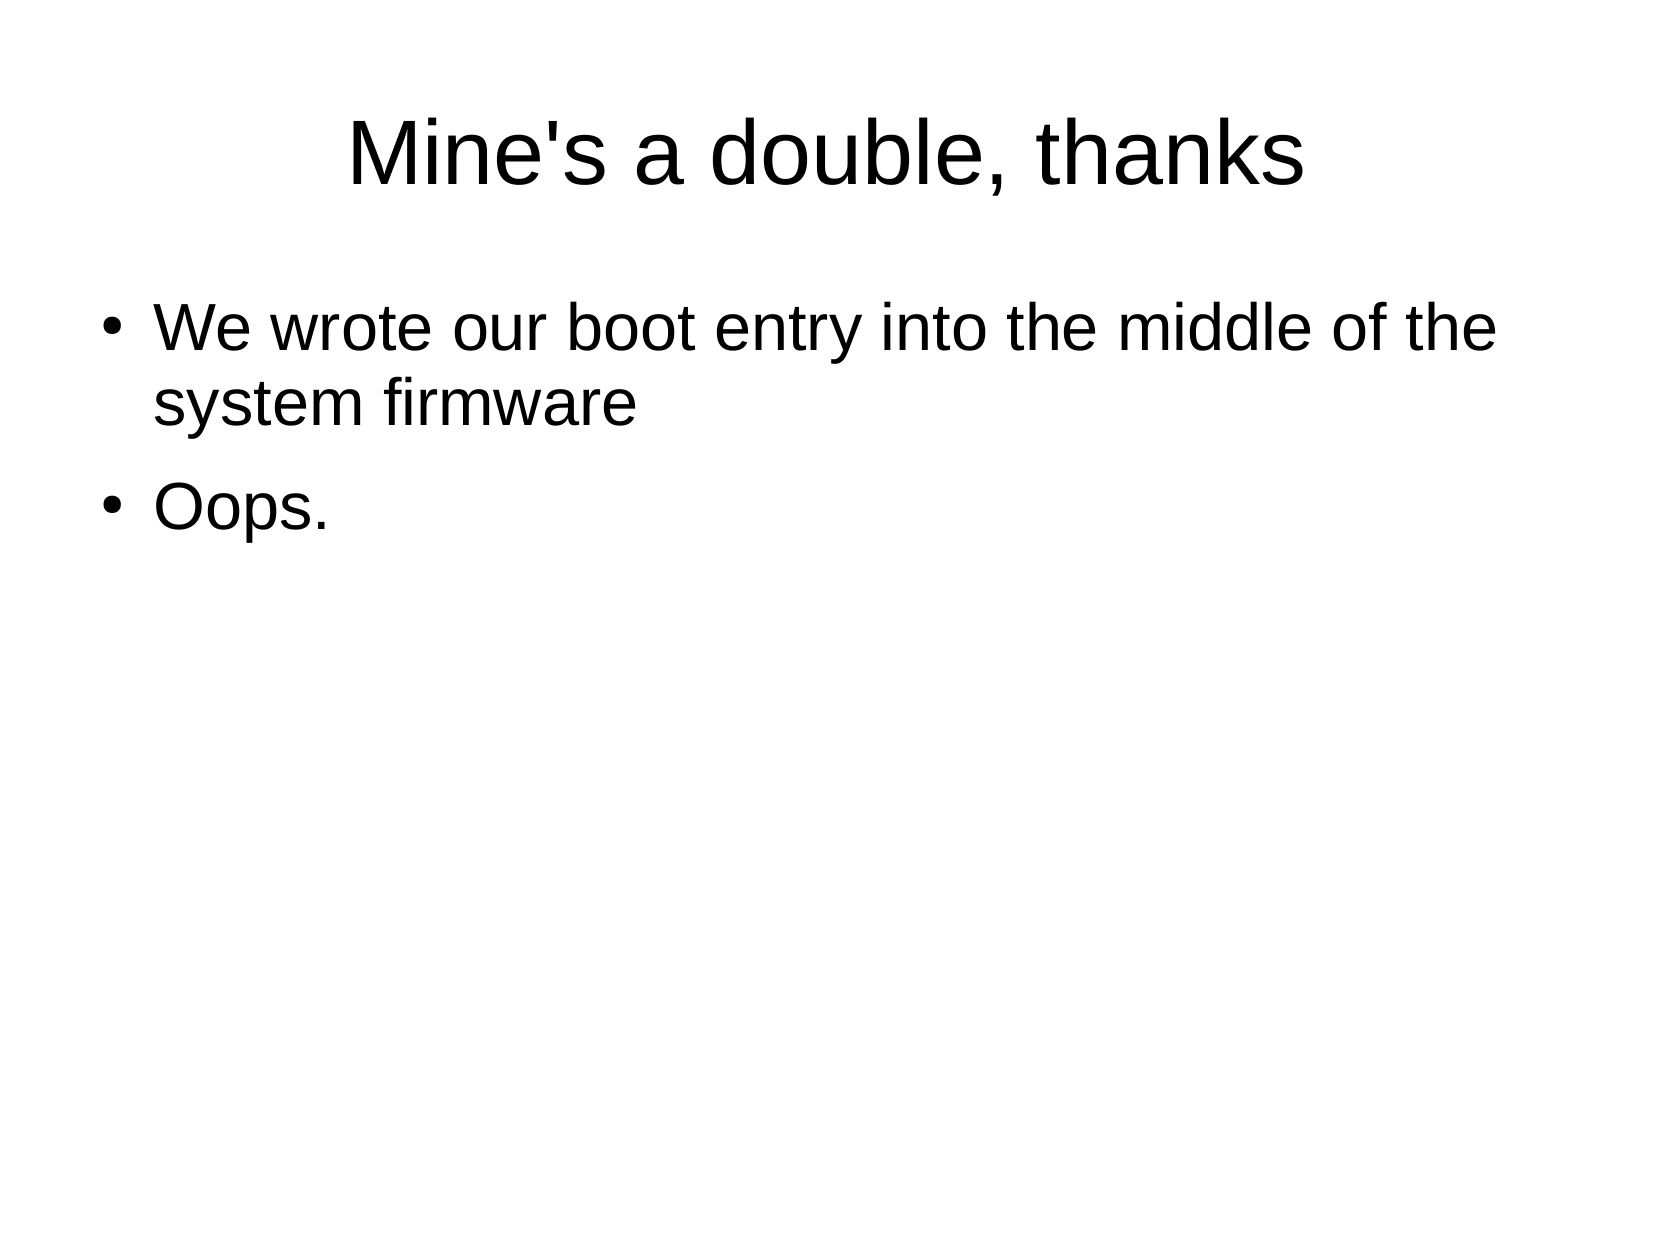

# Mine's a double, thanks
We wrote our boot entry into the middle of the system firmware
Oops.